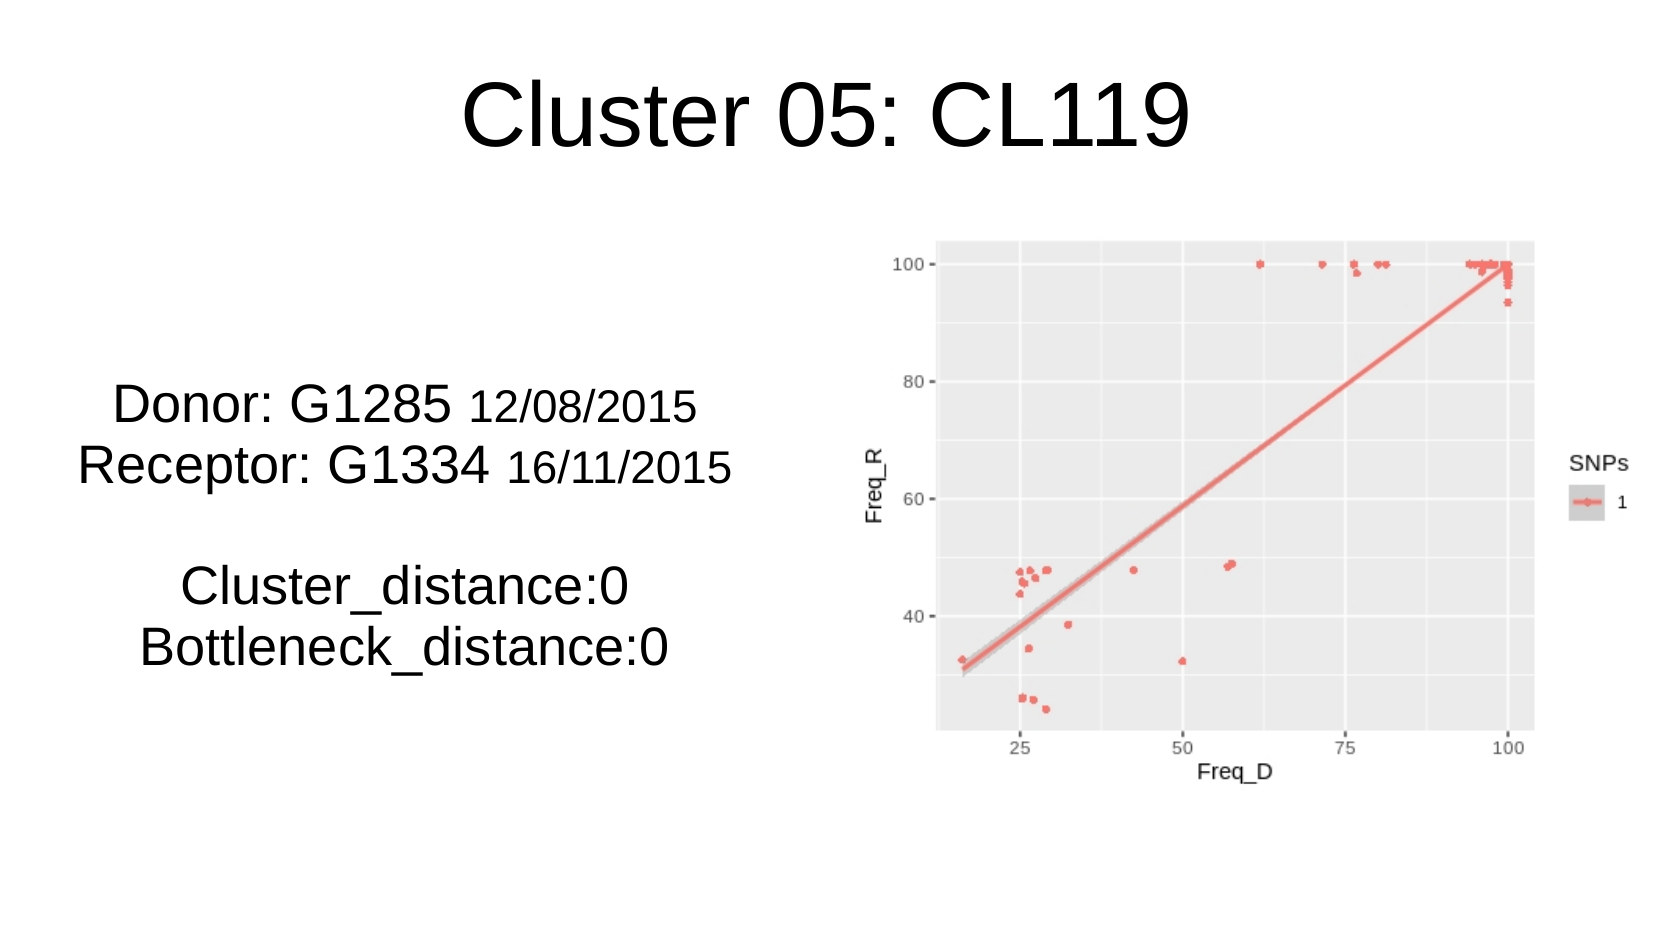

# Cluster 05: CL119
Donor: G1285 12/08/2015
Receptor: G1334 16/11/2015
Cluster_distance:0
Bottleneck_distance:0